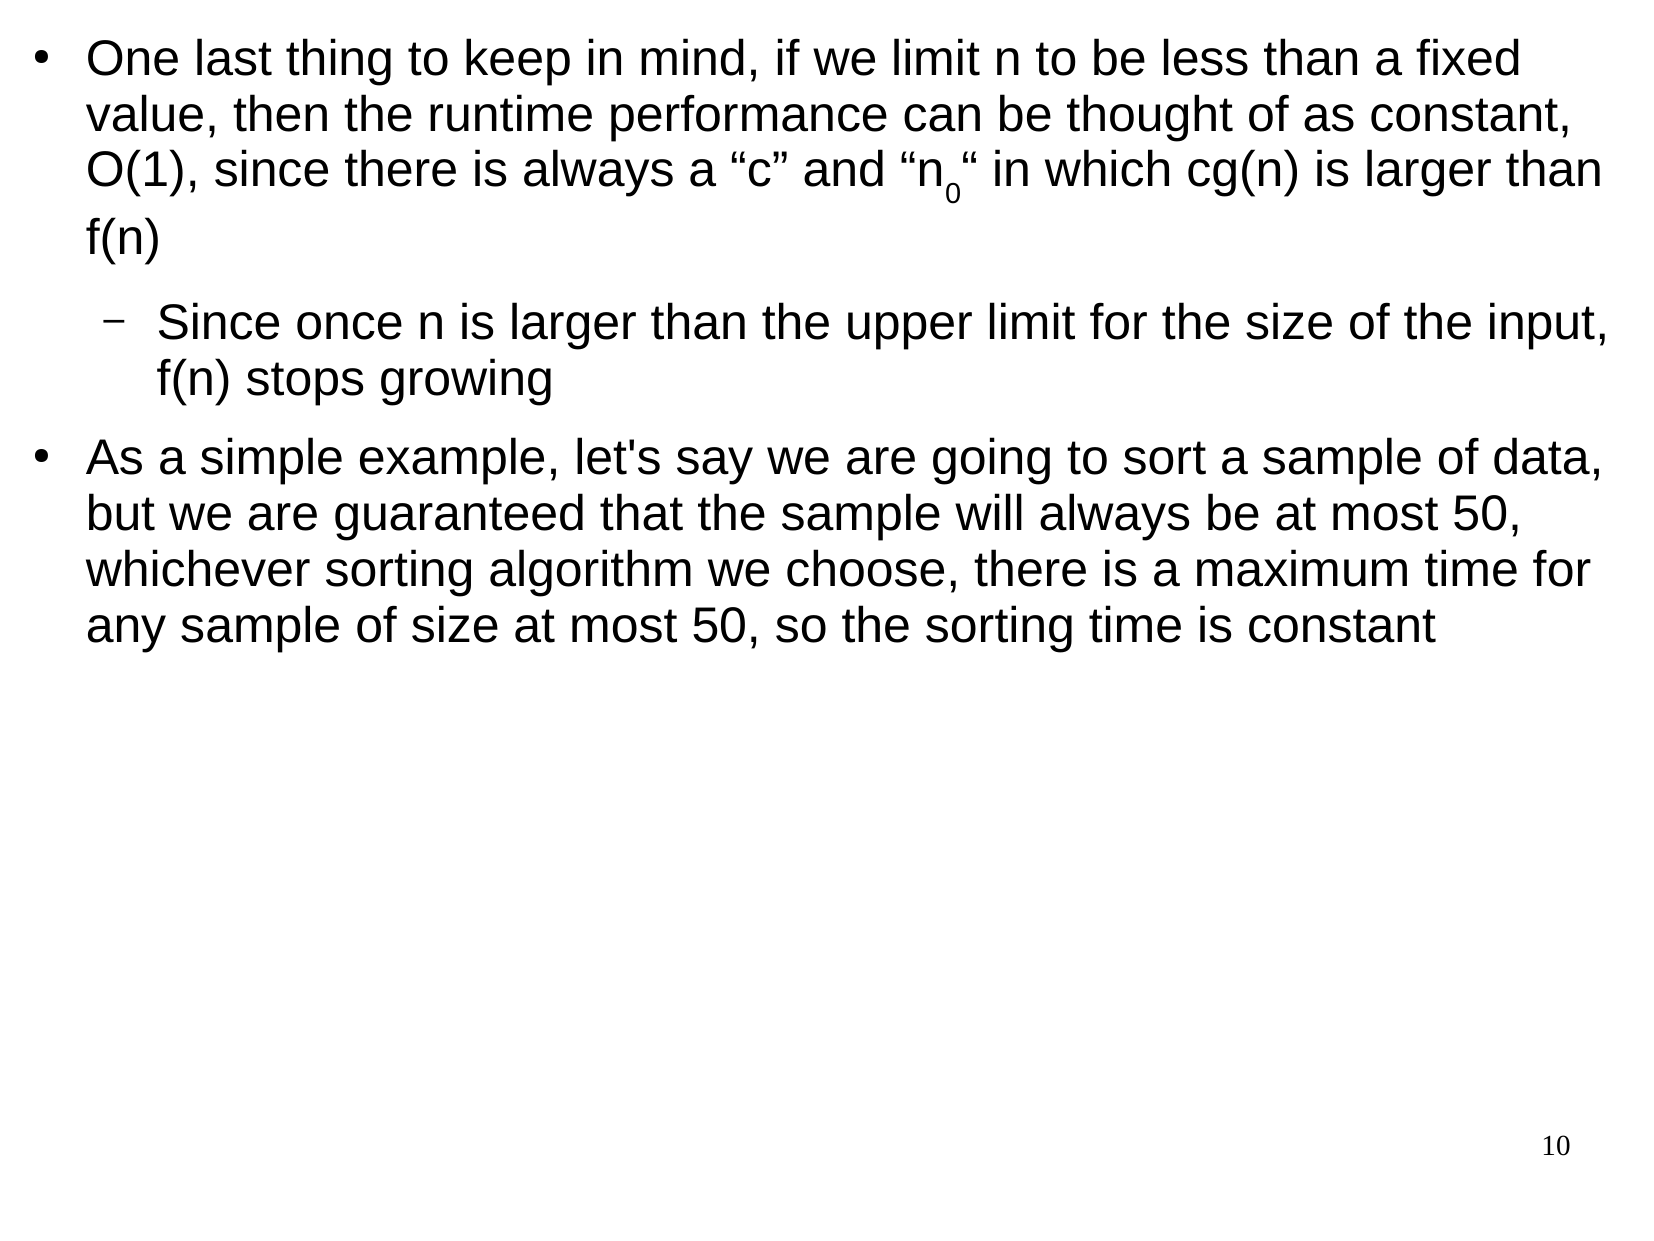

# One last thing to keep in mind, if we limit n to be less than a fixed value, then the runtime performance can be thought of as constant, O(1), since there is always a “c” and “n0“ in which cg(n) is larger than f(n)
Since once n is larger than the upper limit for the size of the input, f(n) stops growing
As a simple example, let's say we are going to sort a sample of data, but we are guaranteed that the sample will always be at most 50, whichever sorting algorithm we choose, there is a maximum time for any sample of size at most 50, so the sorting time is constant
10